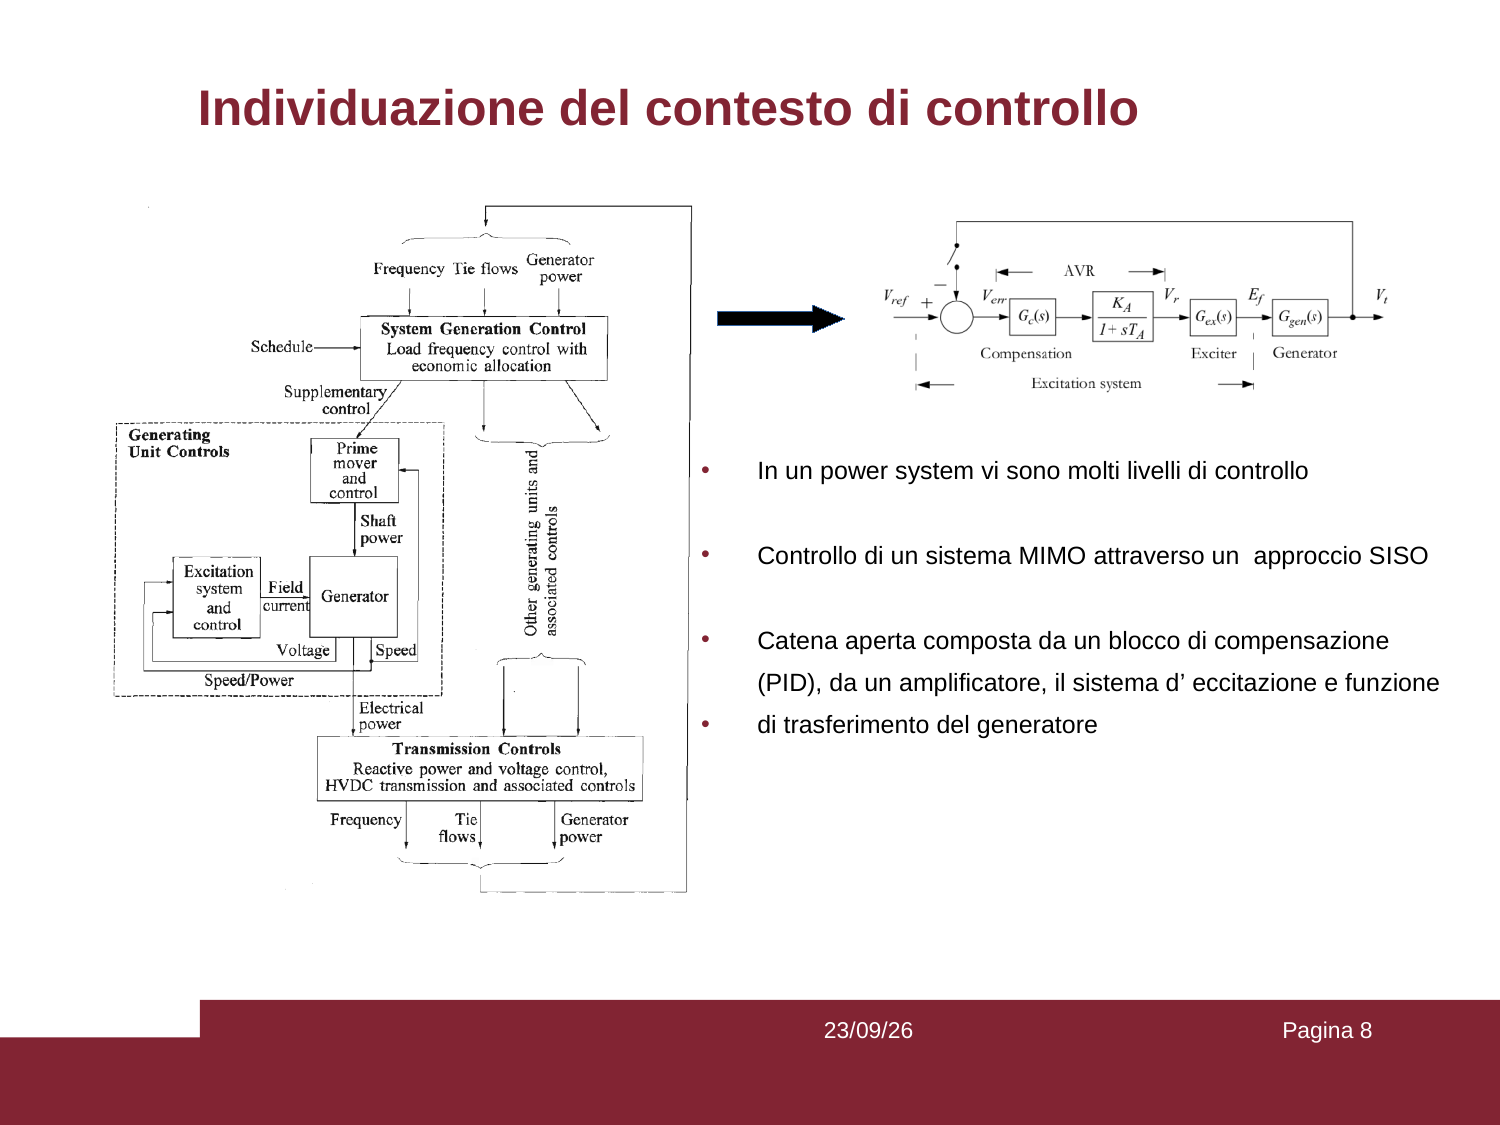

# Individuazione del contesto di controllo
In un power system vi sono molti livelli di controllo
Controllo di un sistema MIMO attraverso un approccio SISO
Catena aperta composta da un blocco di compensazione
(PID), da un amplificatore, il sistema d’ eccitazione e funzione
di trasferimento del generatore
Titolo Presentazione
8